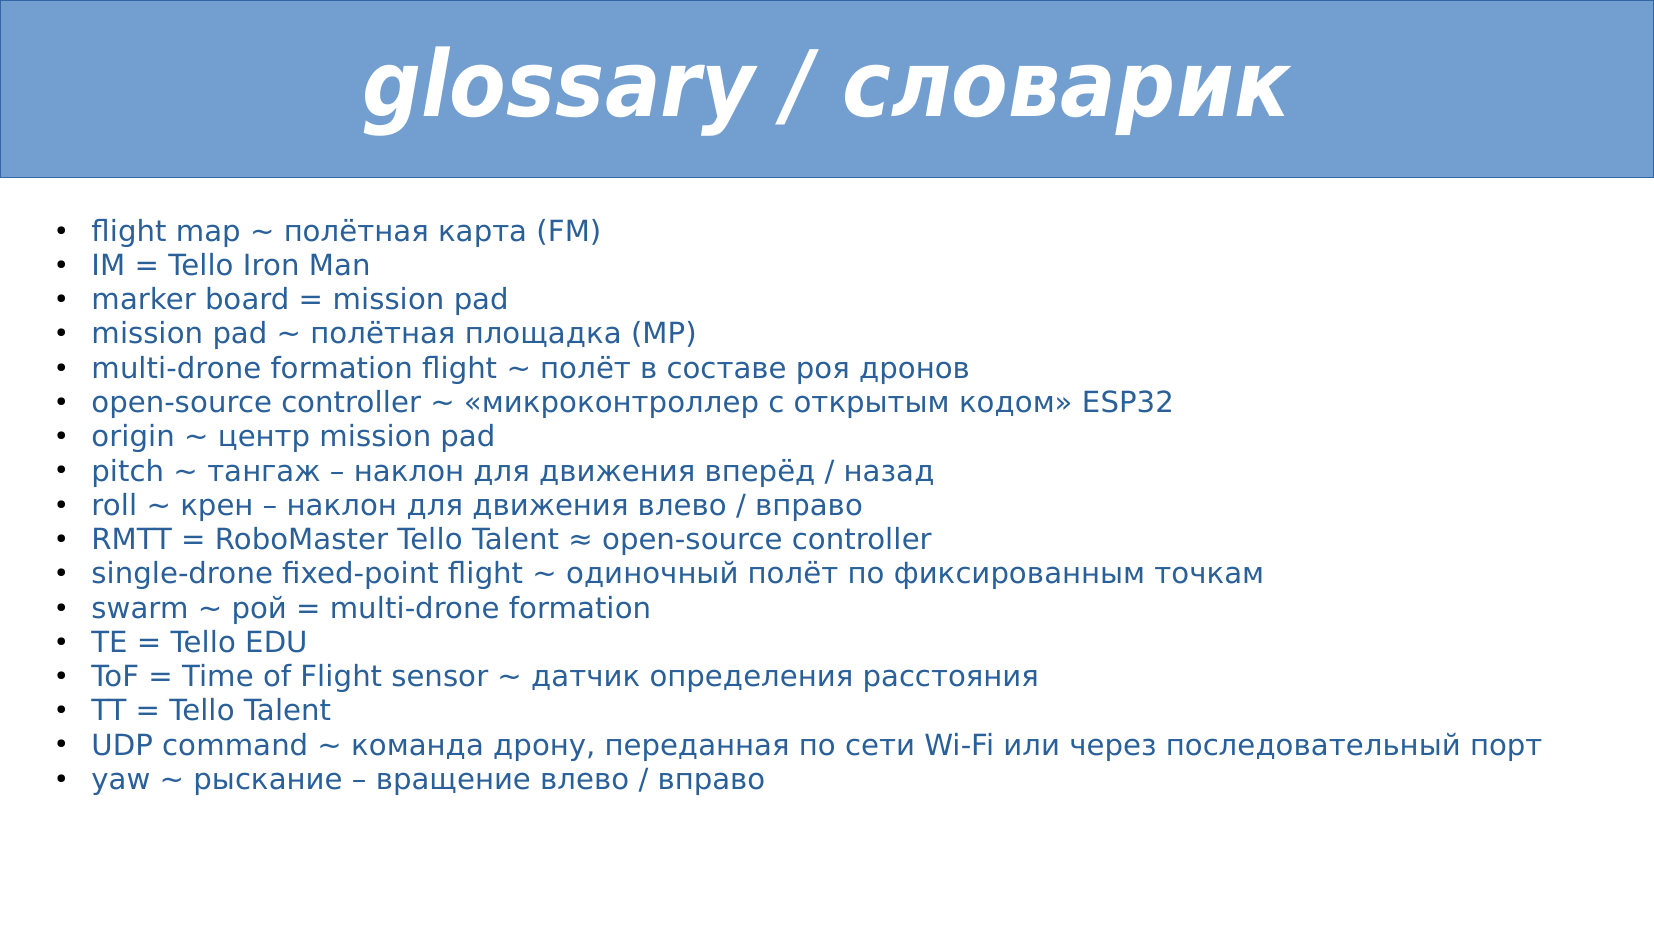

glossary / словарик
flight map ~ полётная карта (FM)
IM = Tello Iron Man
marker board = mission pad
mission pad ~ полётная площадка (MP)
multi-drone formation flight ~ полёт в составе роя дронов
open-source controller ~ «микроконтроллер с открытым кодом» ESP32
origin ~ центр mission pad
pitch ~ тангаж – наклон для движения вперёд / назад
roll ~ крен – наклон для движения влево / вправо
RMTT = RoboMaster Tello Talent ≈ open-source controller
single-drone fixed-point flight ~ одиночный полёт по фиксированным точкам
swarm ~ рой = multi-drone formation
TE = Tello EDU
ToF = Time of Flight sensor ~ датчик определения расстояния
TT = Tello Talent
UDP command ~ команда дрону, переданная по сети Wi-Fi или через последовательный порт
yaw ~ рыскание – вращение влево / вправо